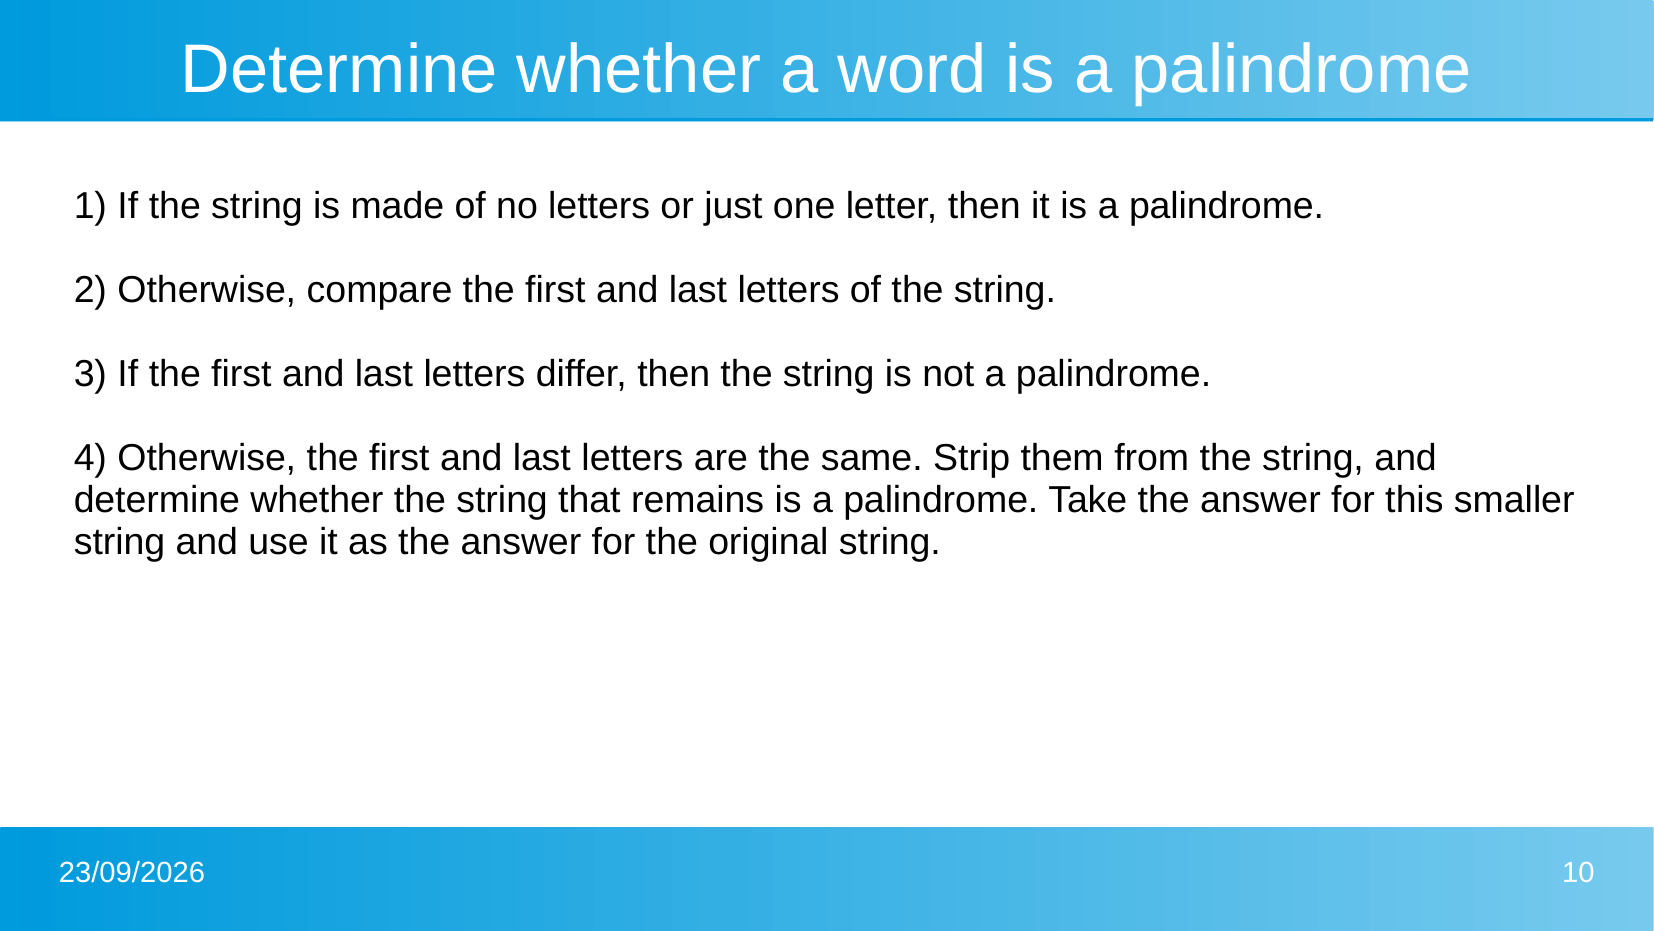

# Determine whether a word is a palindrome
1) If the string is made of no letters or just one letter, then it is a palindrome.
2) Otherwise, compare the first and last letters of the string.
3) If the first and last letters differ, then the string is not a palindrome.
4) Otherwise, the first and last letters are the same. Strip them from the string, and determine whether the string that remains is a palindrome. Take the answer for this smaller string and use it as the answer for the original string.
10